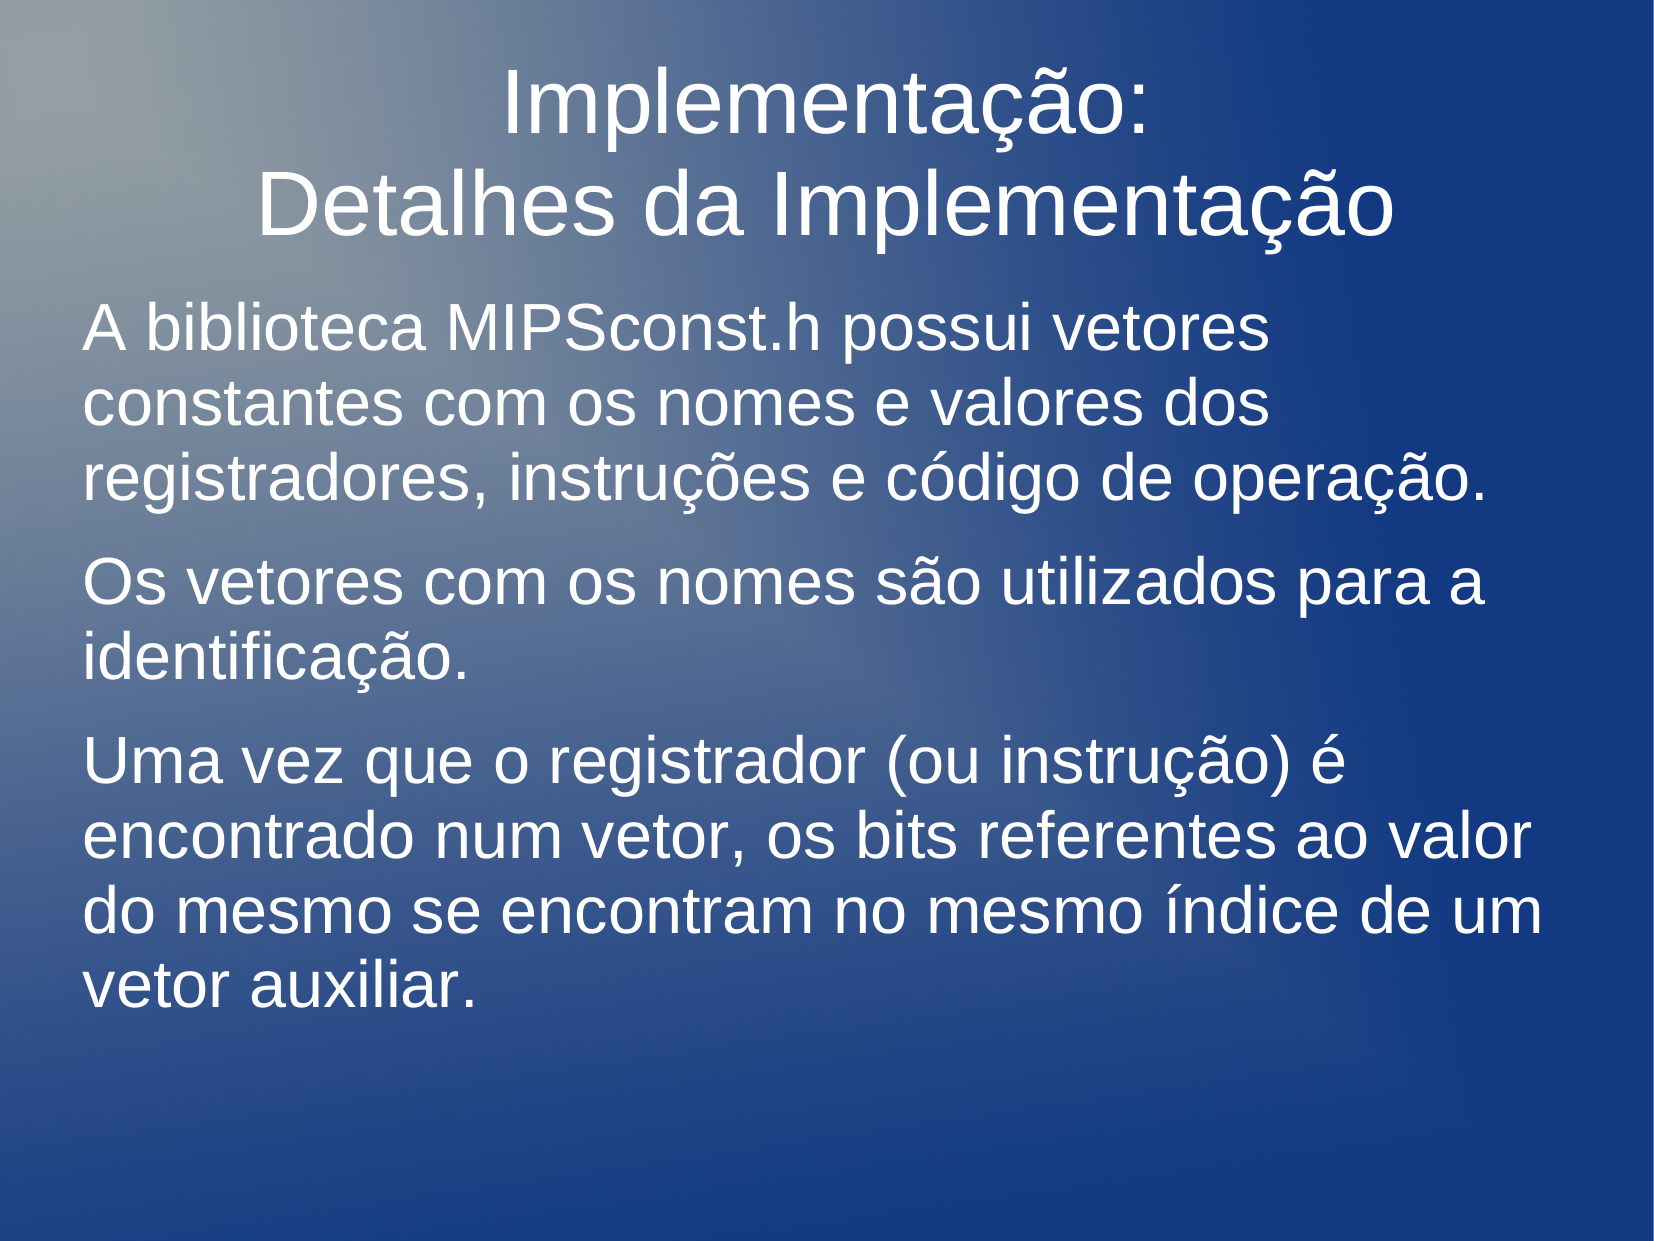

# Implementação: Detalhes da Implementação
A biblioteca MIPSconst.h possui vetores constantes com os nomes e valores dos registradores, instruções e código de operação.
Os vetores com os nomes são utilizados para a identificação.
Uma vez que o registrador (ou instrução) é encontrado num vetor, os bits referentes ao valor do mesmo se encontram no mesmo índice de um vetor auxiliar.